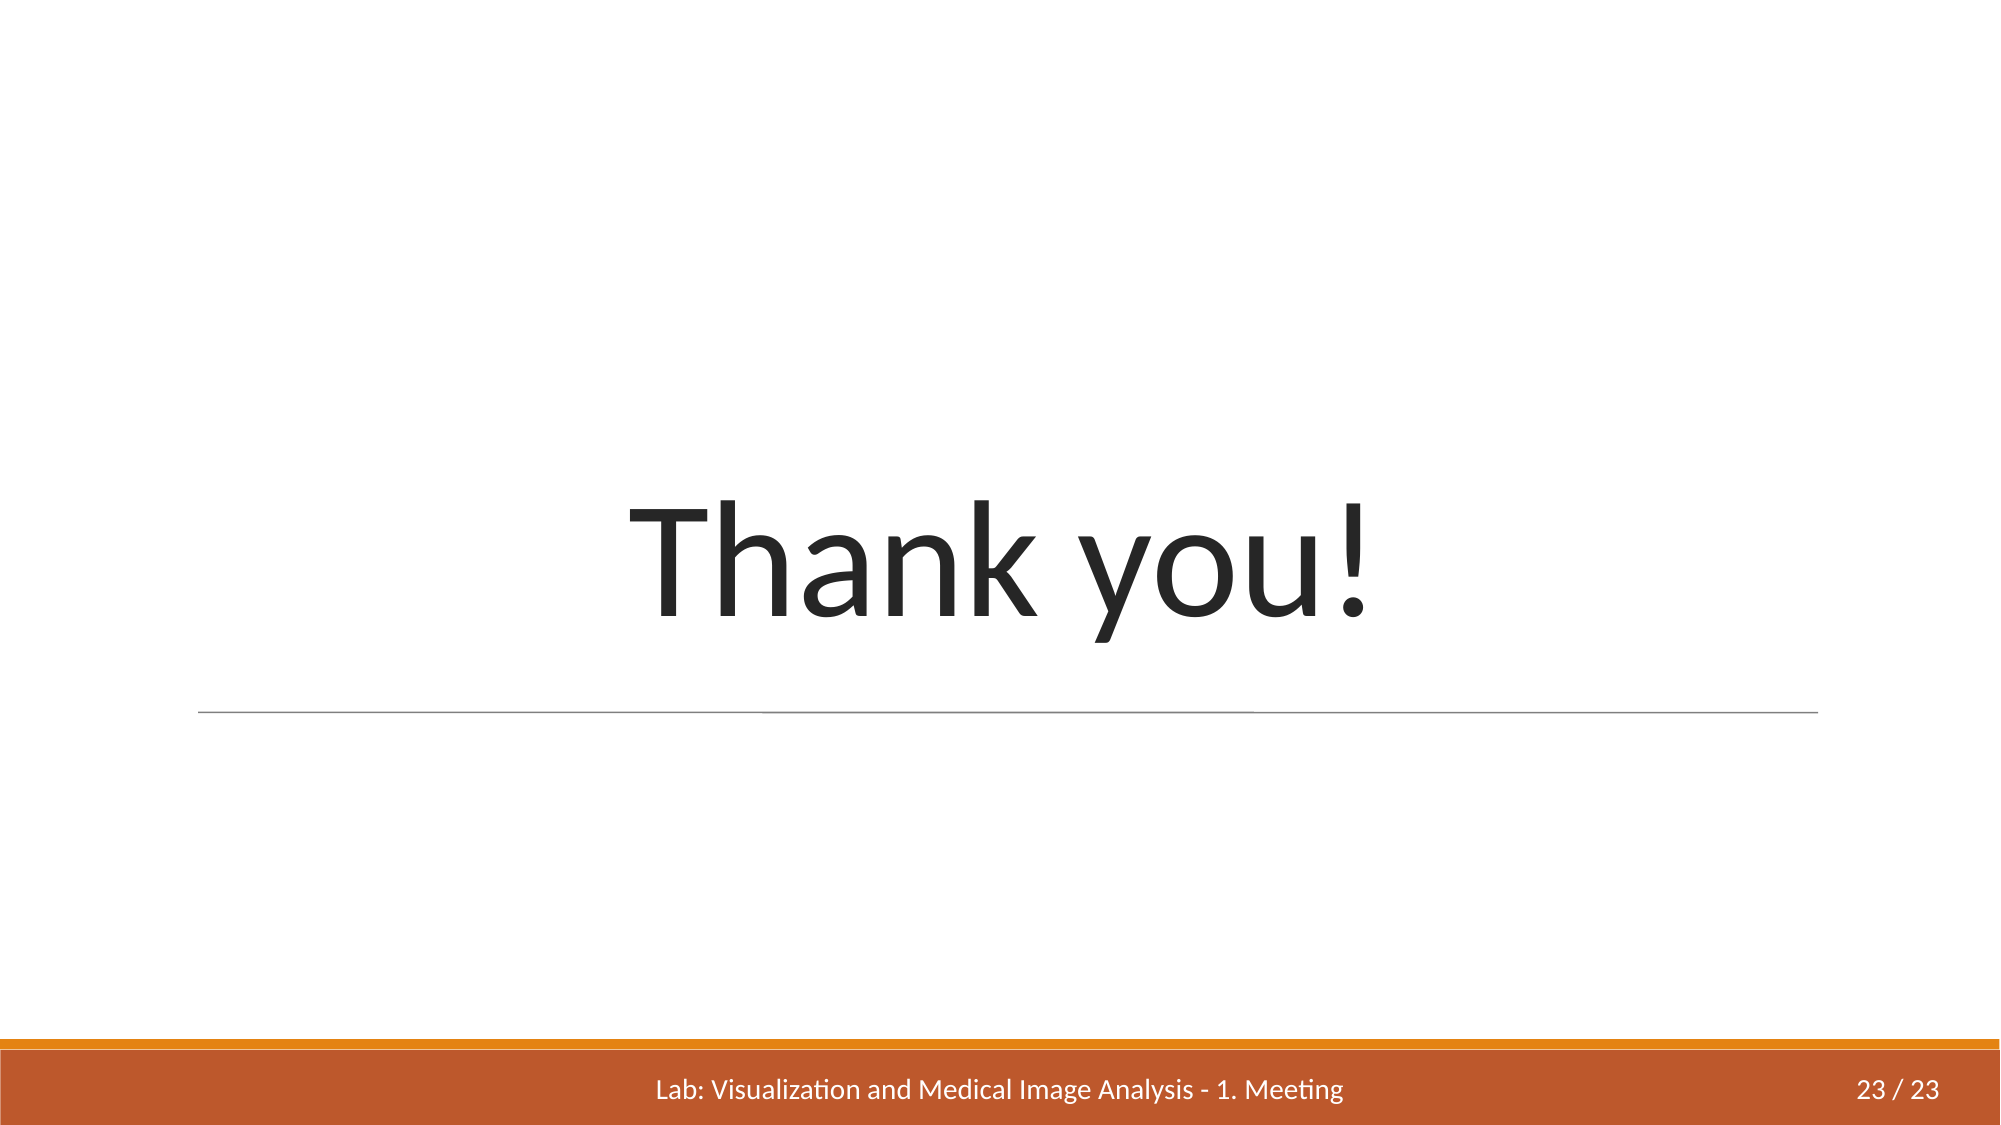

# Thank you!
Lab: Visualization and Medical Image Analysis - 1. Meeting